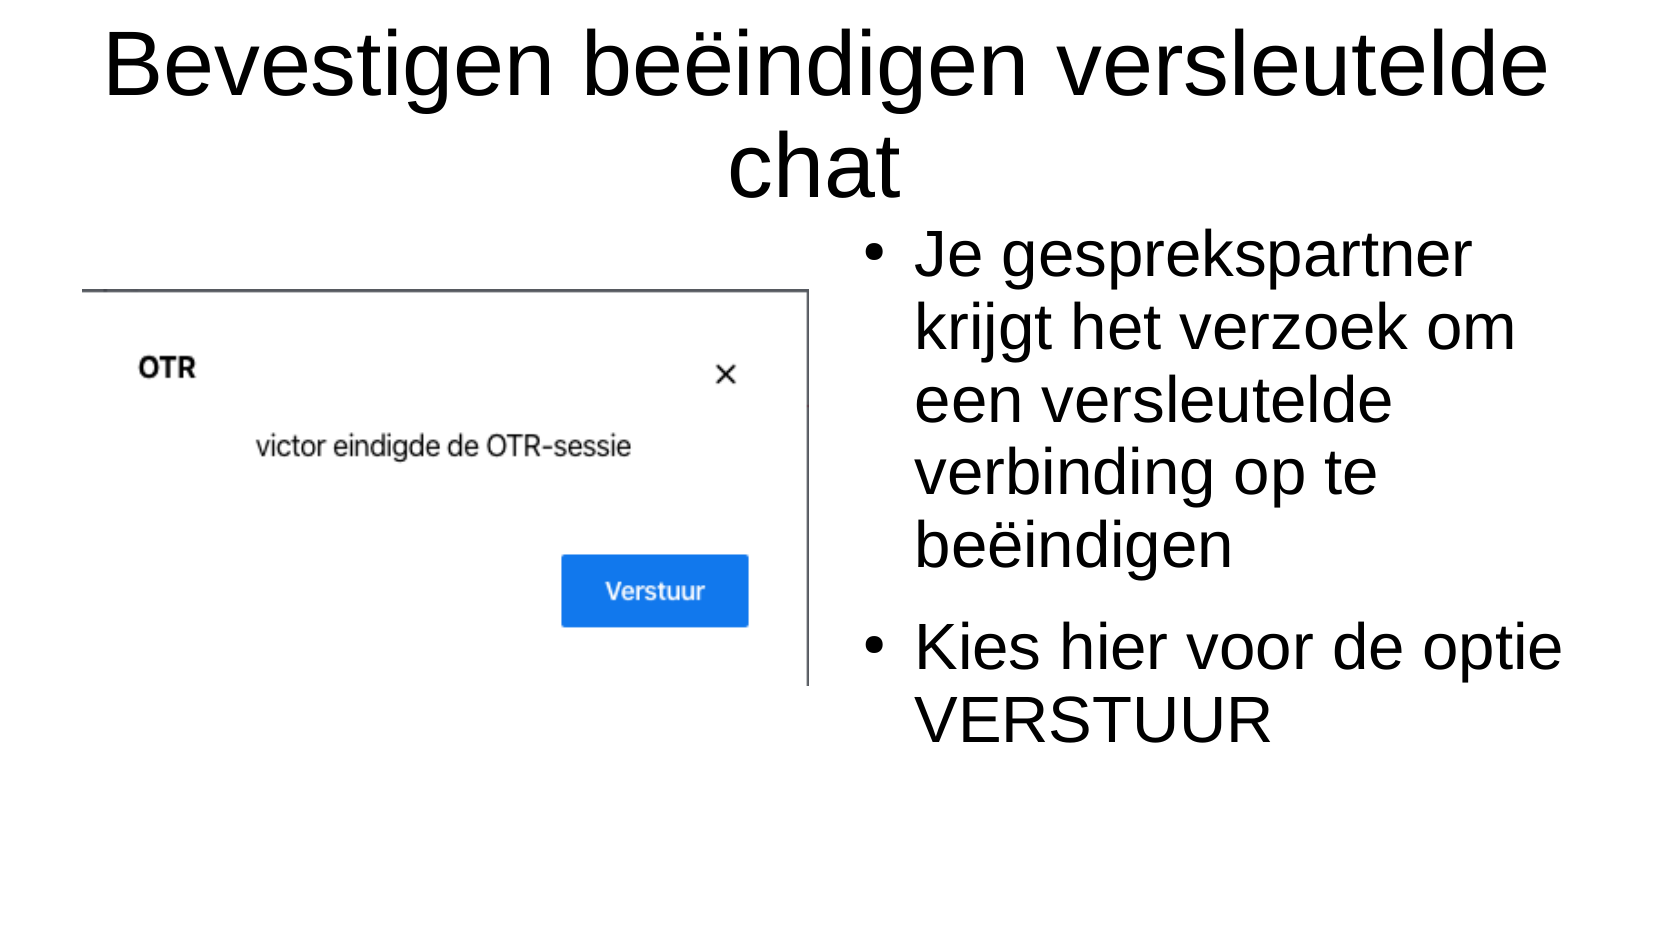

# Bevestigen beëindigen versleutelde chat
Je gesprekspartner krijgt het verzoek om een versleutelde verbinding op te beëindigen
Kies hier voor de optie VERSTUUR